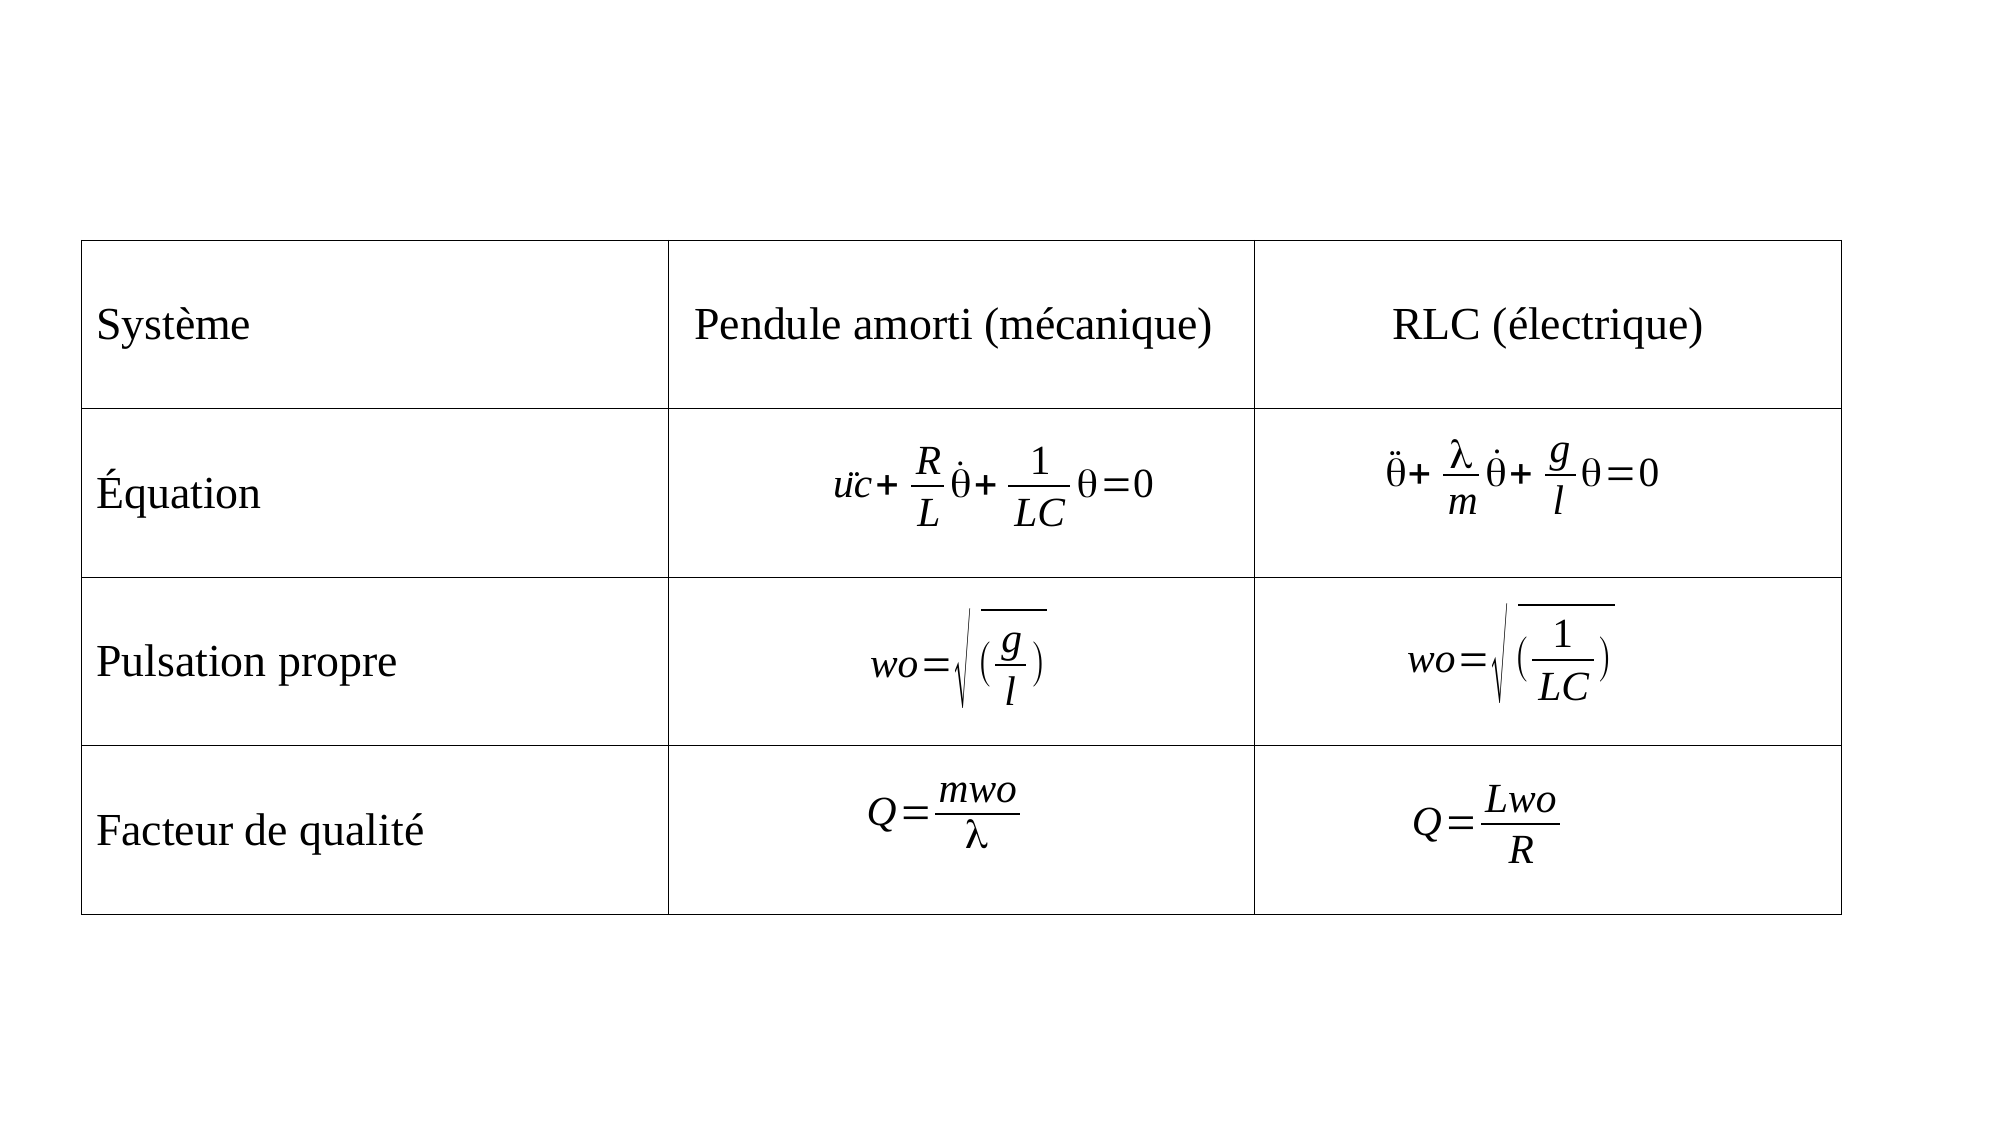

| Système | Pendule amorti (mécanique) | RLC (électrique) |
| --- | --- | --- |
| Équation | | |
| Pulsation propre | | |
| Facteur de qualité | | |